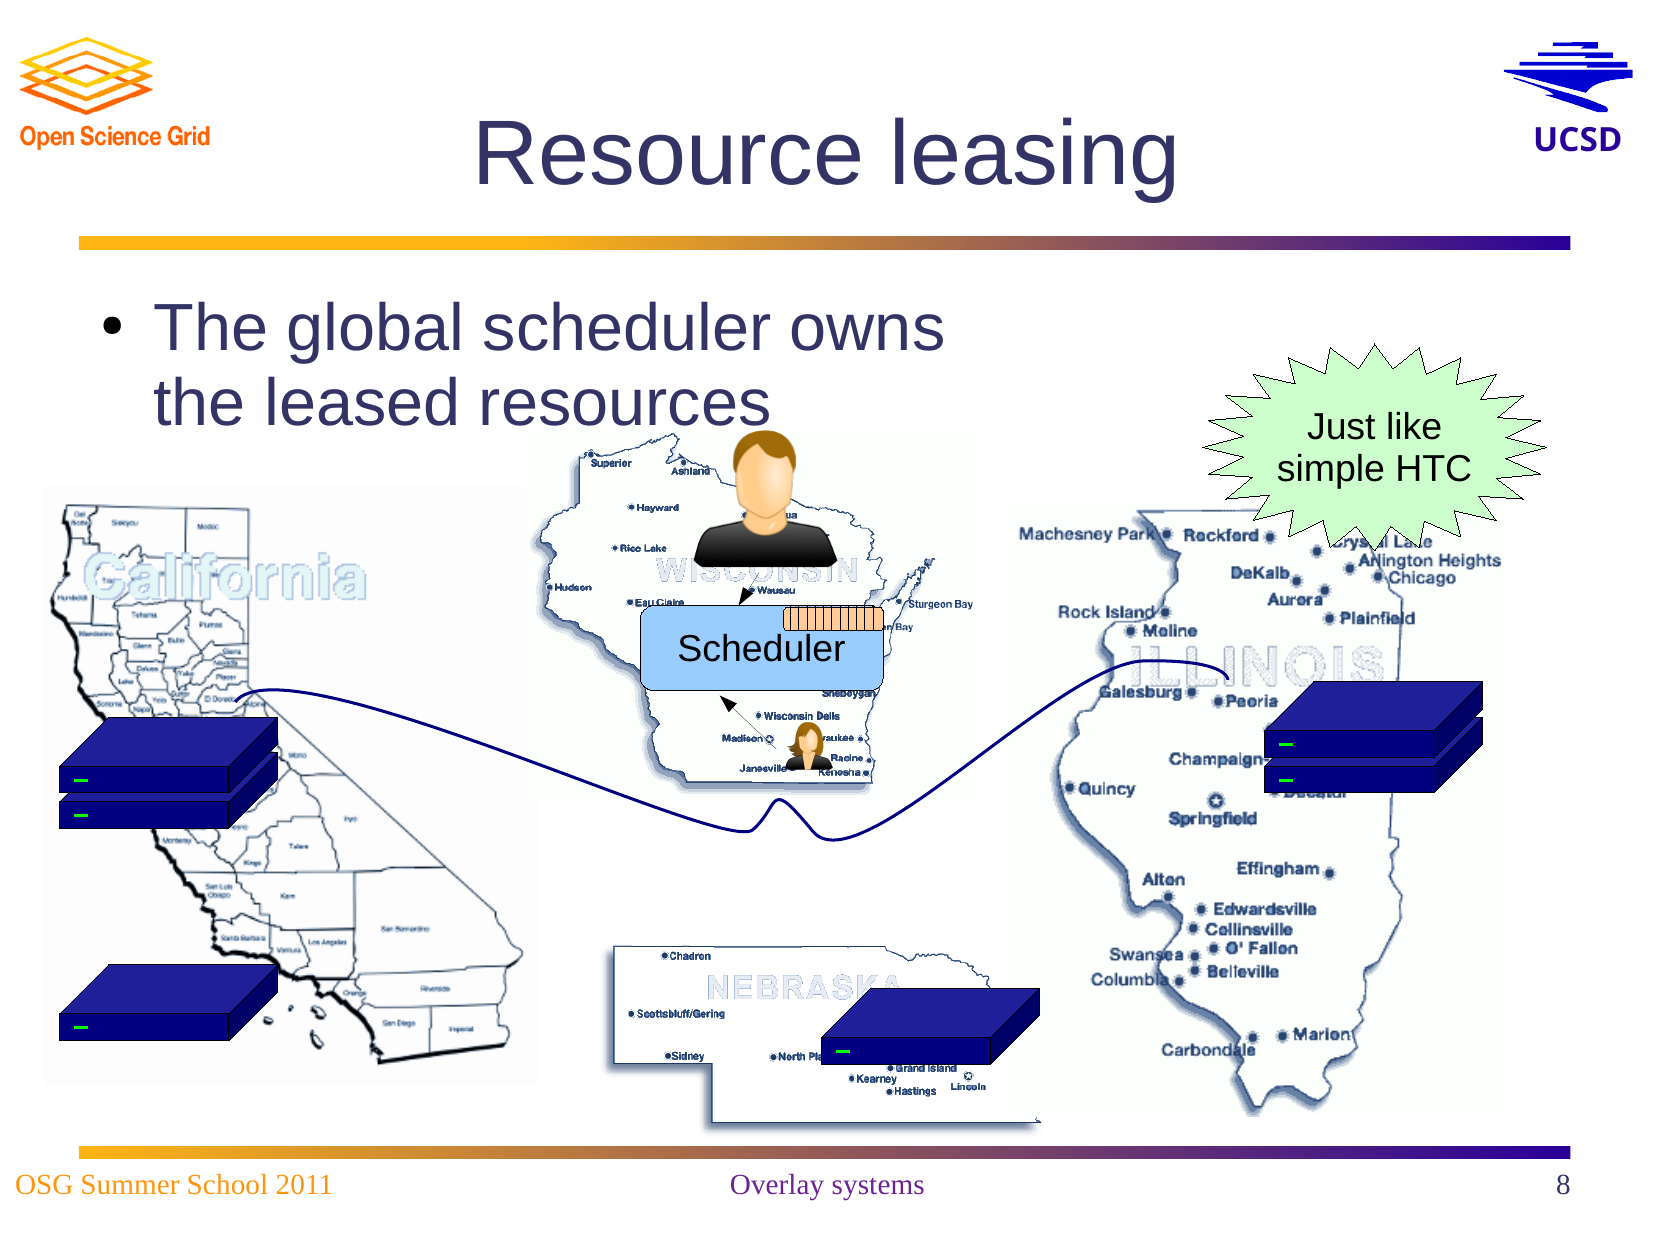

# Resource leasing
The global scheduler owns
the leased resources
Just like
simple HTC
Scheduler
OSG Summer School 2011
Overlay systems
8